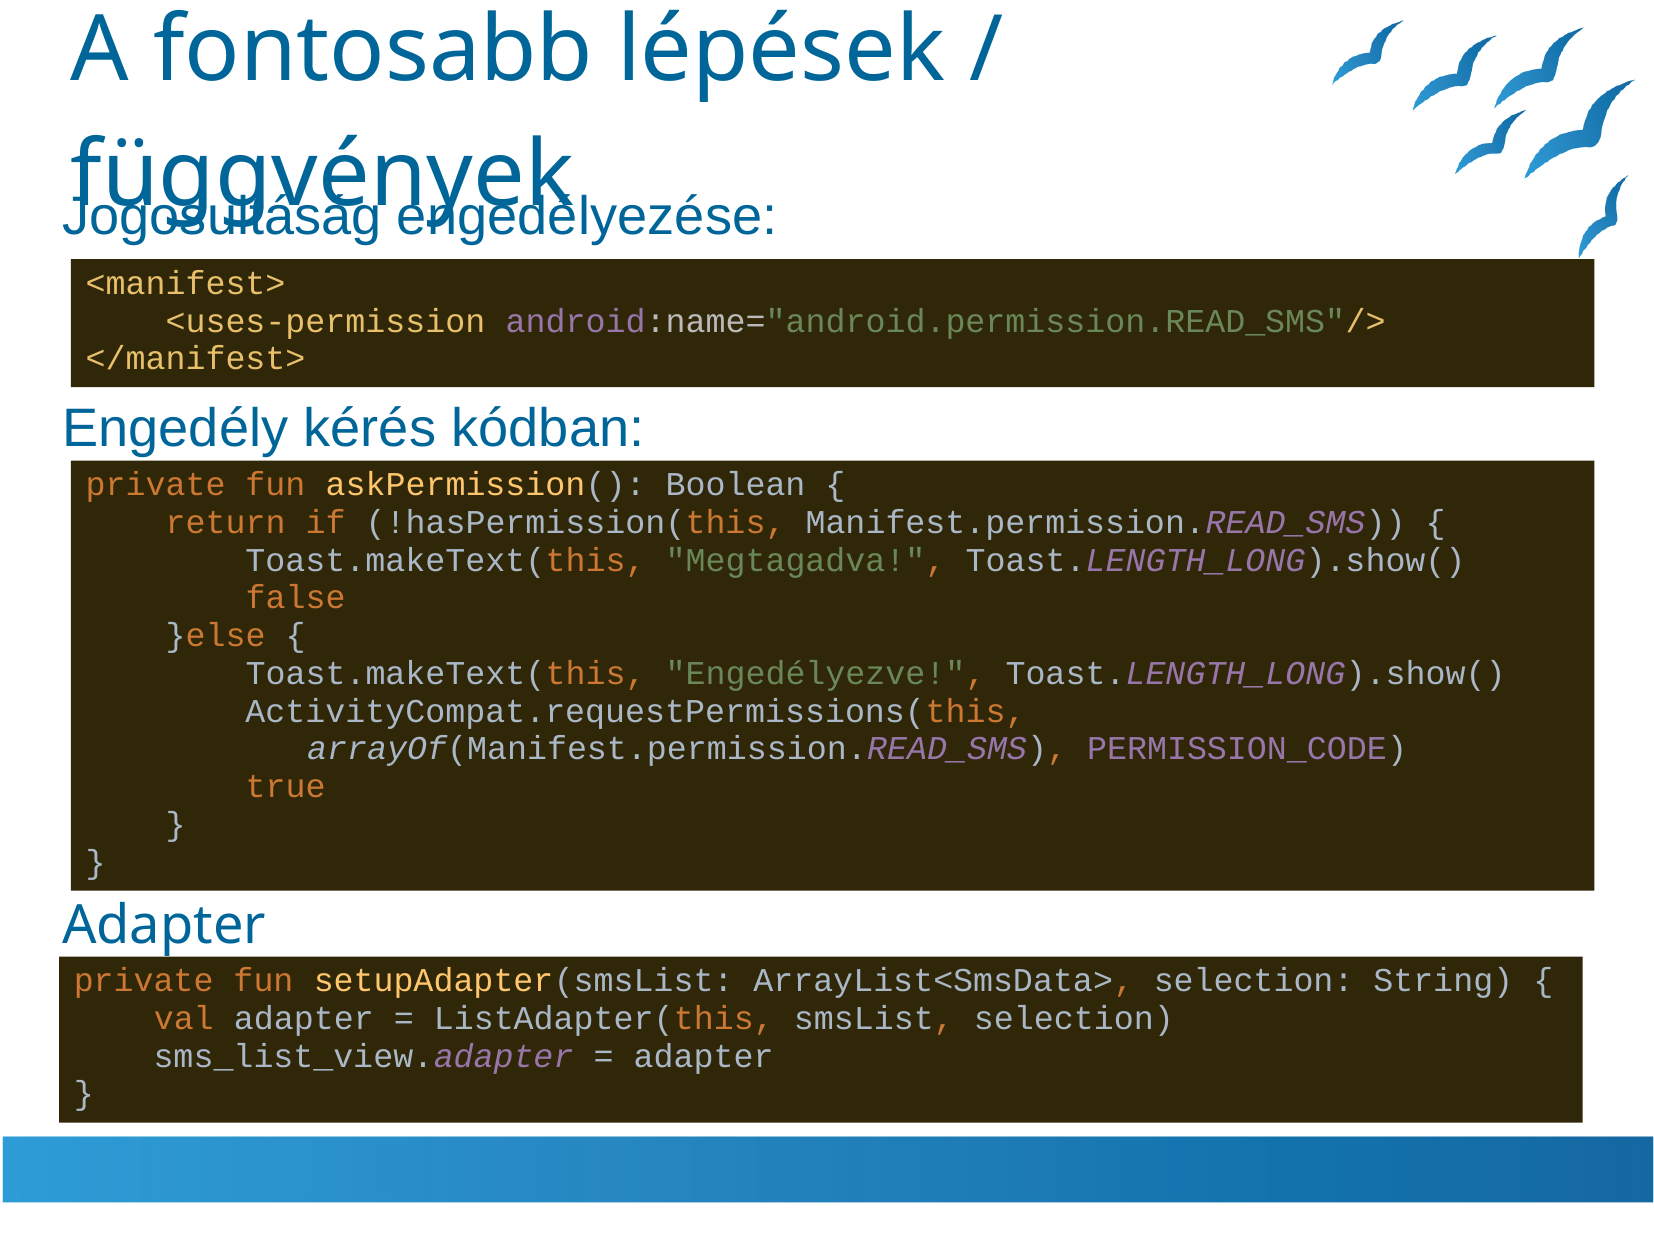

# A fontosabb lépések / függvények
Jogosultáság engedélyezése:
<manifest>
 <uses-permission android:name="android.permission.READ_SMS"/>
</manifest>
Engedély kérés kódban:
private fun askPermission(): Boolean {
 return if (!hasPermission(this, Manifest.permission.READ_SMS)) {
 Toast.makeText(this, "Megtagadva!", Toast.LENGTH_LONG).show()
 false
 }else {
 Toast.makeText(this, "Engedélyezve!", Toast.LENGTH_LONG).show()
 ActivityCompat.requestPermissions(this,
 			arrayOf(Manifest.permission.READ_SMS), PERMISSION_CODE)
 true
 }
}
Adapter inicializálása:
private fun setupAdapter(smsList: ArrayList<SmsData>, selection: String) {
 val adapter = ListAdapter(this, smsList, selection)
 sms_list_view.adapter = adapter
}